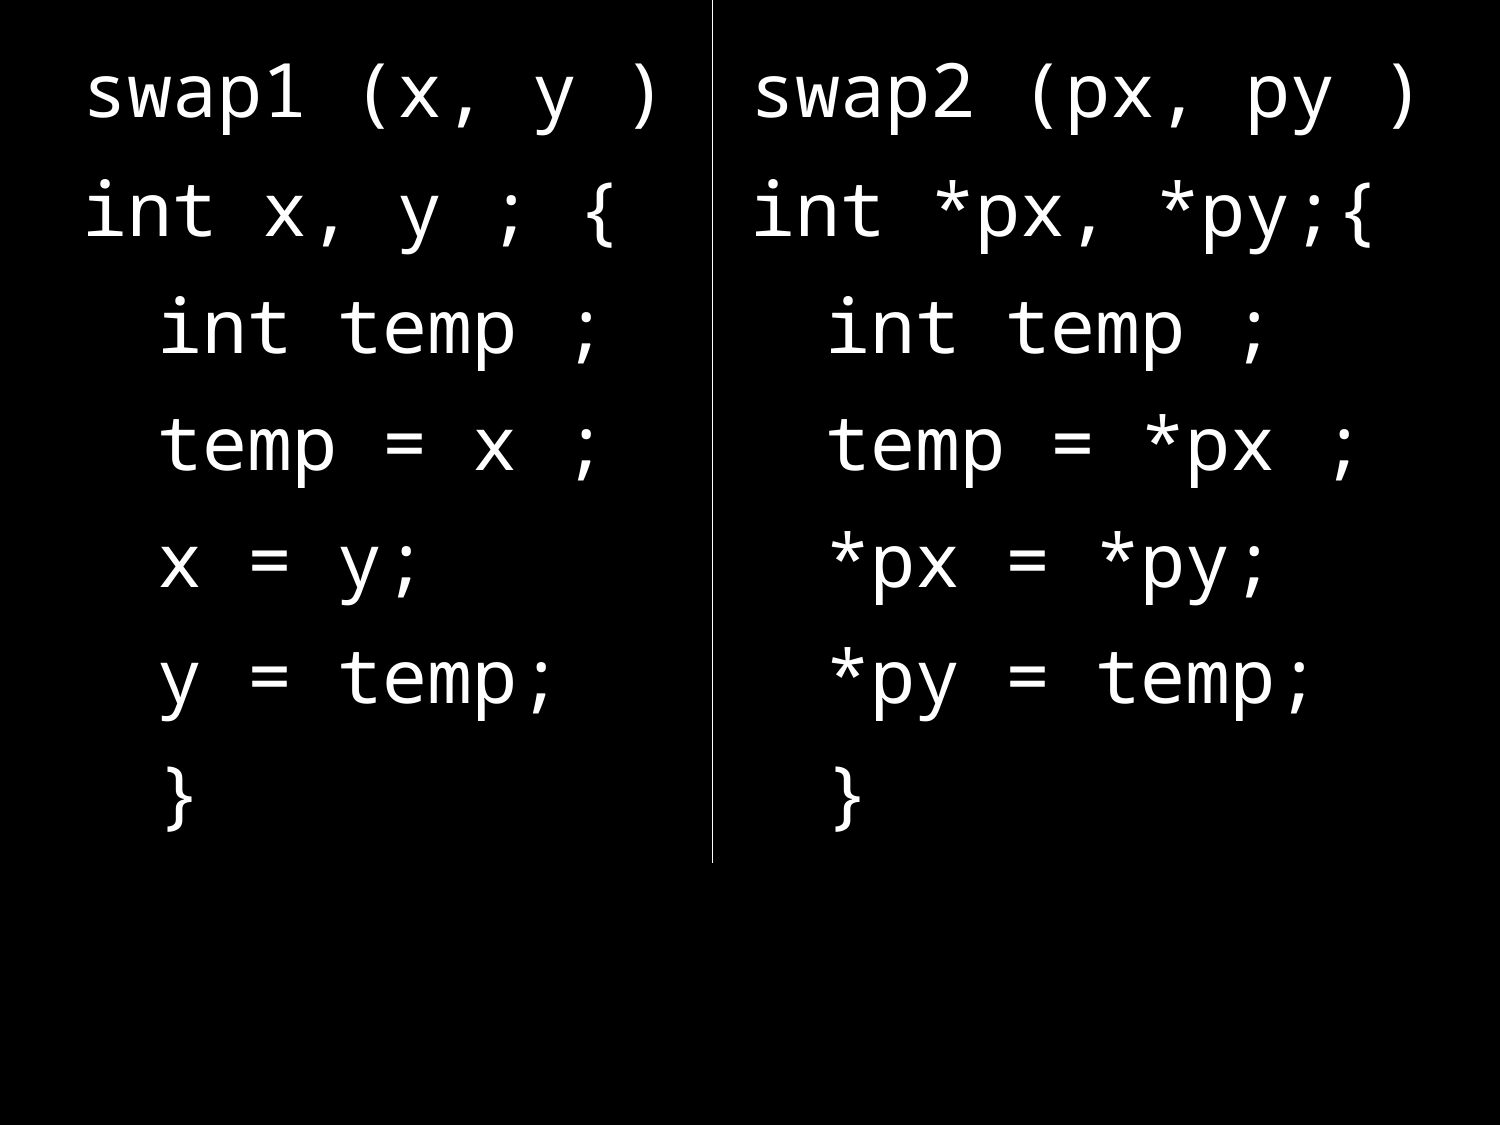

# swap1 (x, y )
int x, y ; {
int temp ;
temp = x ;
x = y;
y = temp;
}
swap2 (px, py )
int *px, *py;{
int temp ;
temp = *px ;
*px = *py;
*py = temp;
}